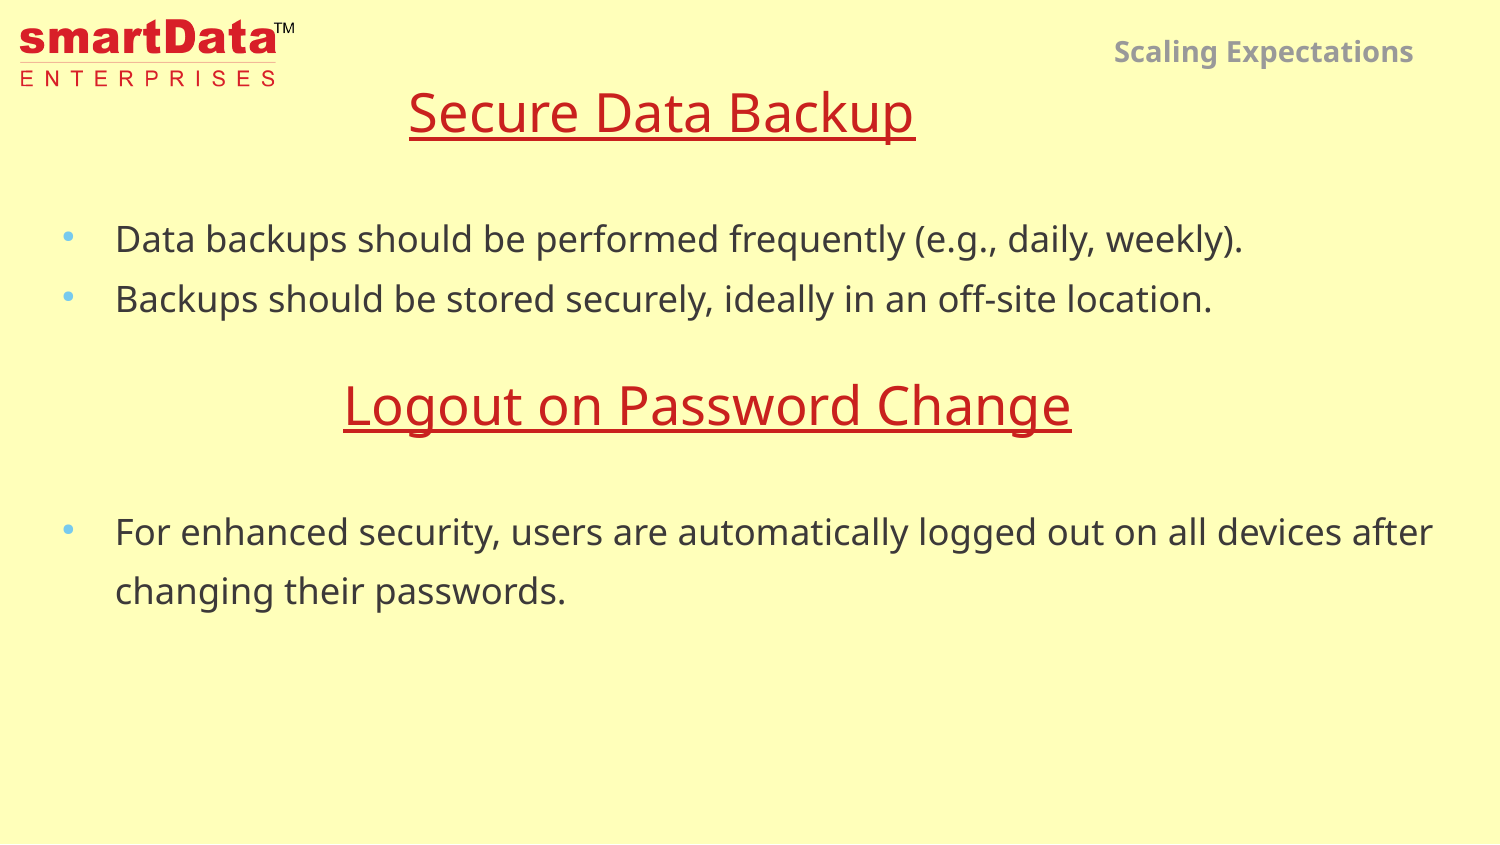

Scaling Expectations
 Secure Data Backup
Data backups should be performed frequently (e.g., daily, weekly).
Backups should be stored securely, ideally in an off-site location.
 Logout on Password Change
For enhanced security, users are automatically logged out on all devices after changing their passwords.